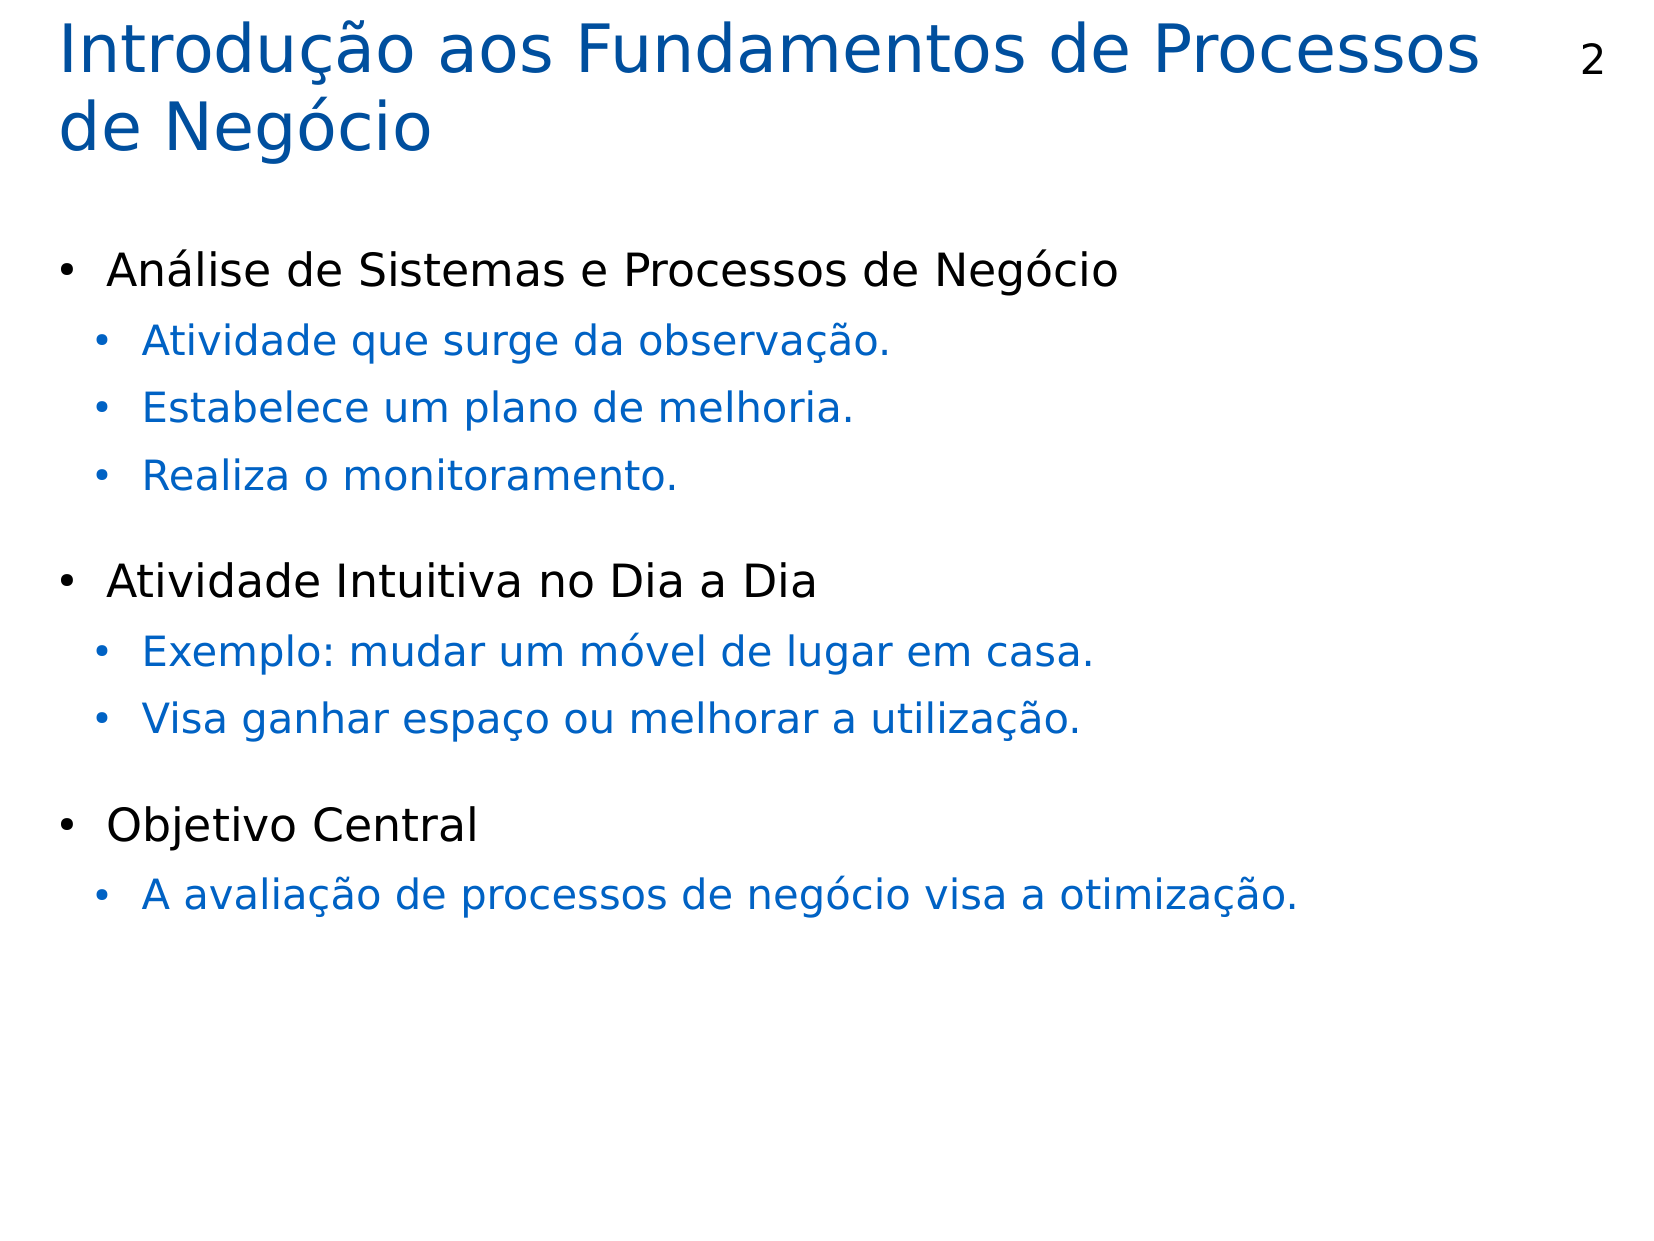

# Introdução aos Fundamentos de Processos de Negócio
2
Análise de Sistemas e Processos de Negócio
Atividade que surge da observação.
Estabelece um plano de melhoria.
Realiza o monitoramento.
Atividade Intuitiva no Dia a Dia
Exemplo: mudar um móvel de lugar em casa.
Visa ganhar espaço ou melhorar a utilização.
Objetivo Central
A avaliação de processos de negócio visa a otimização.